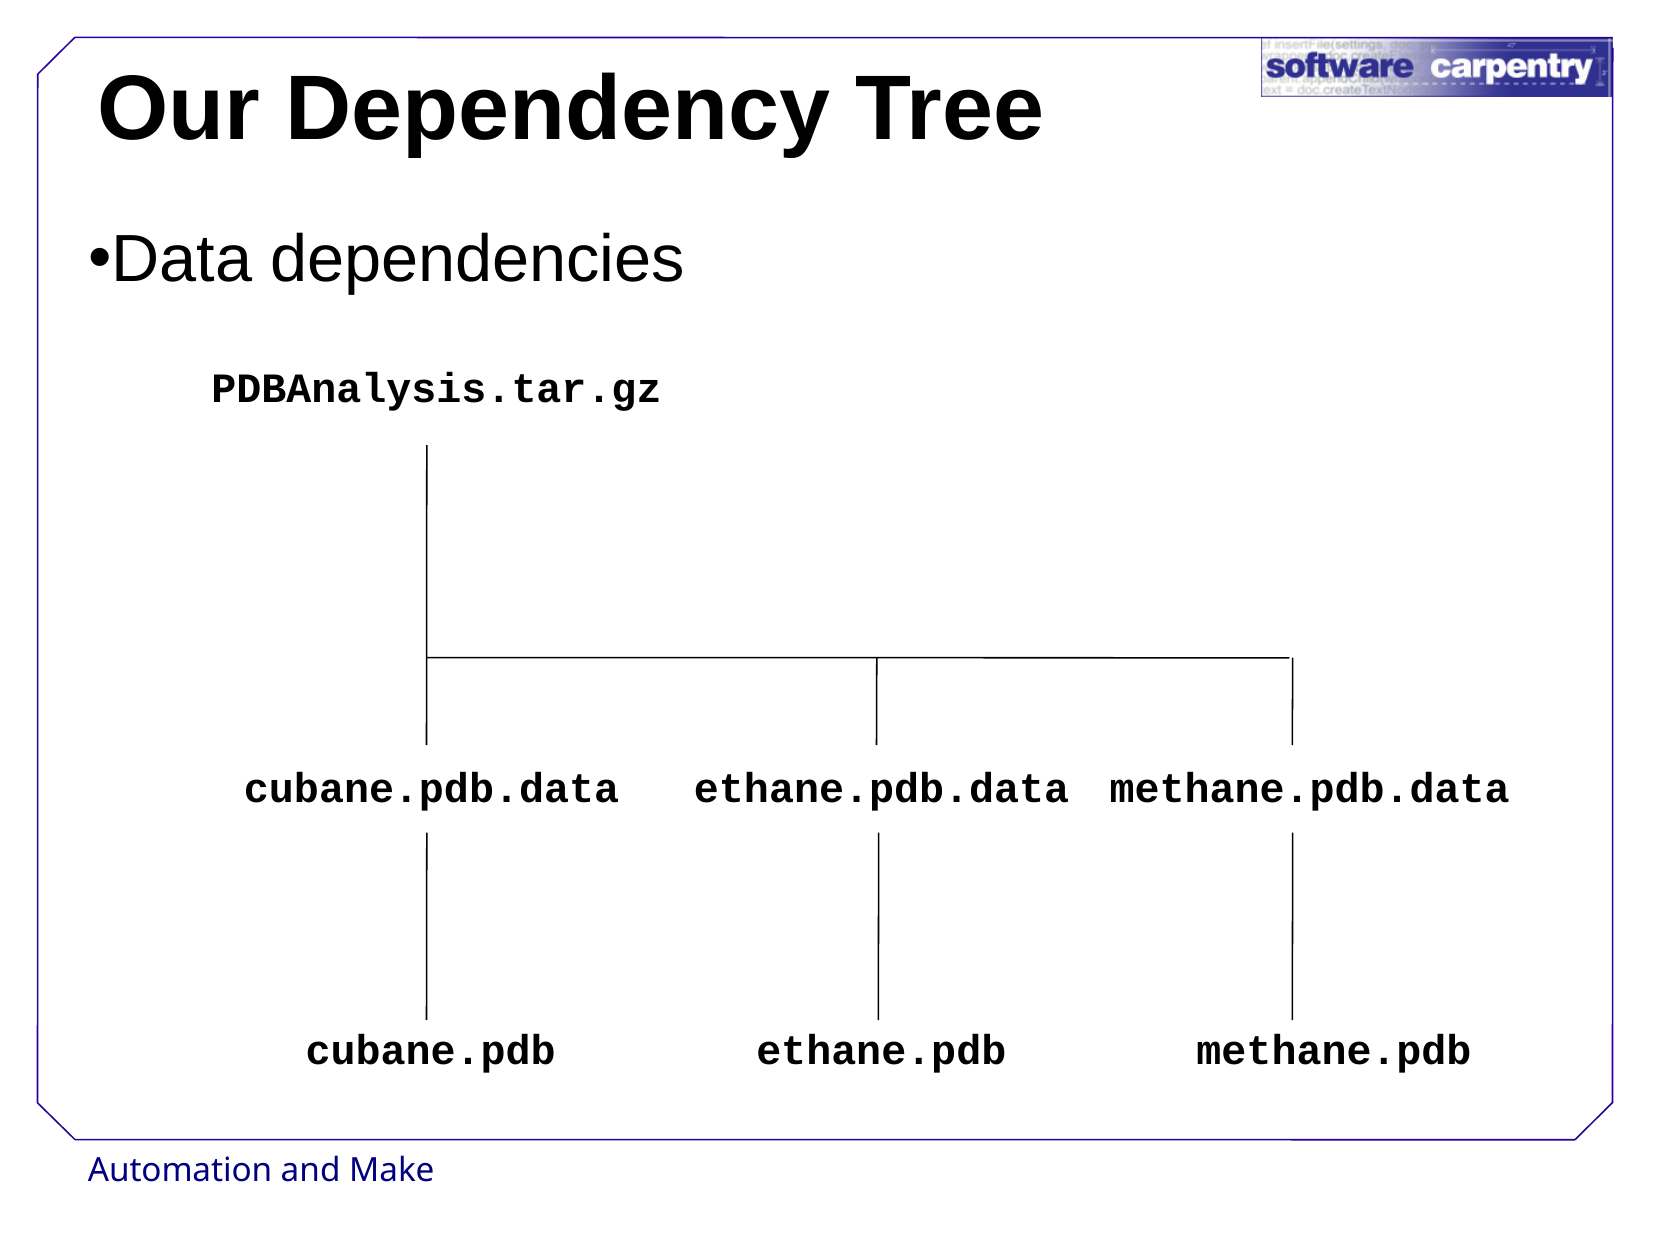

# Our Dependency Tree
Data dependencies
PDBAnalysis.tar.gz
cubane.pdb.data
ethane.pdb.data
methane.pdb.data
cubane.pdb
ethane.pdb
methane.pdb